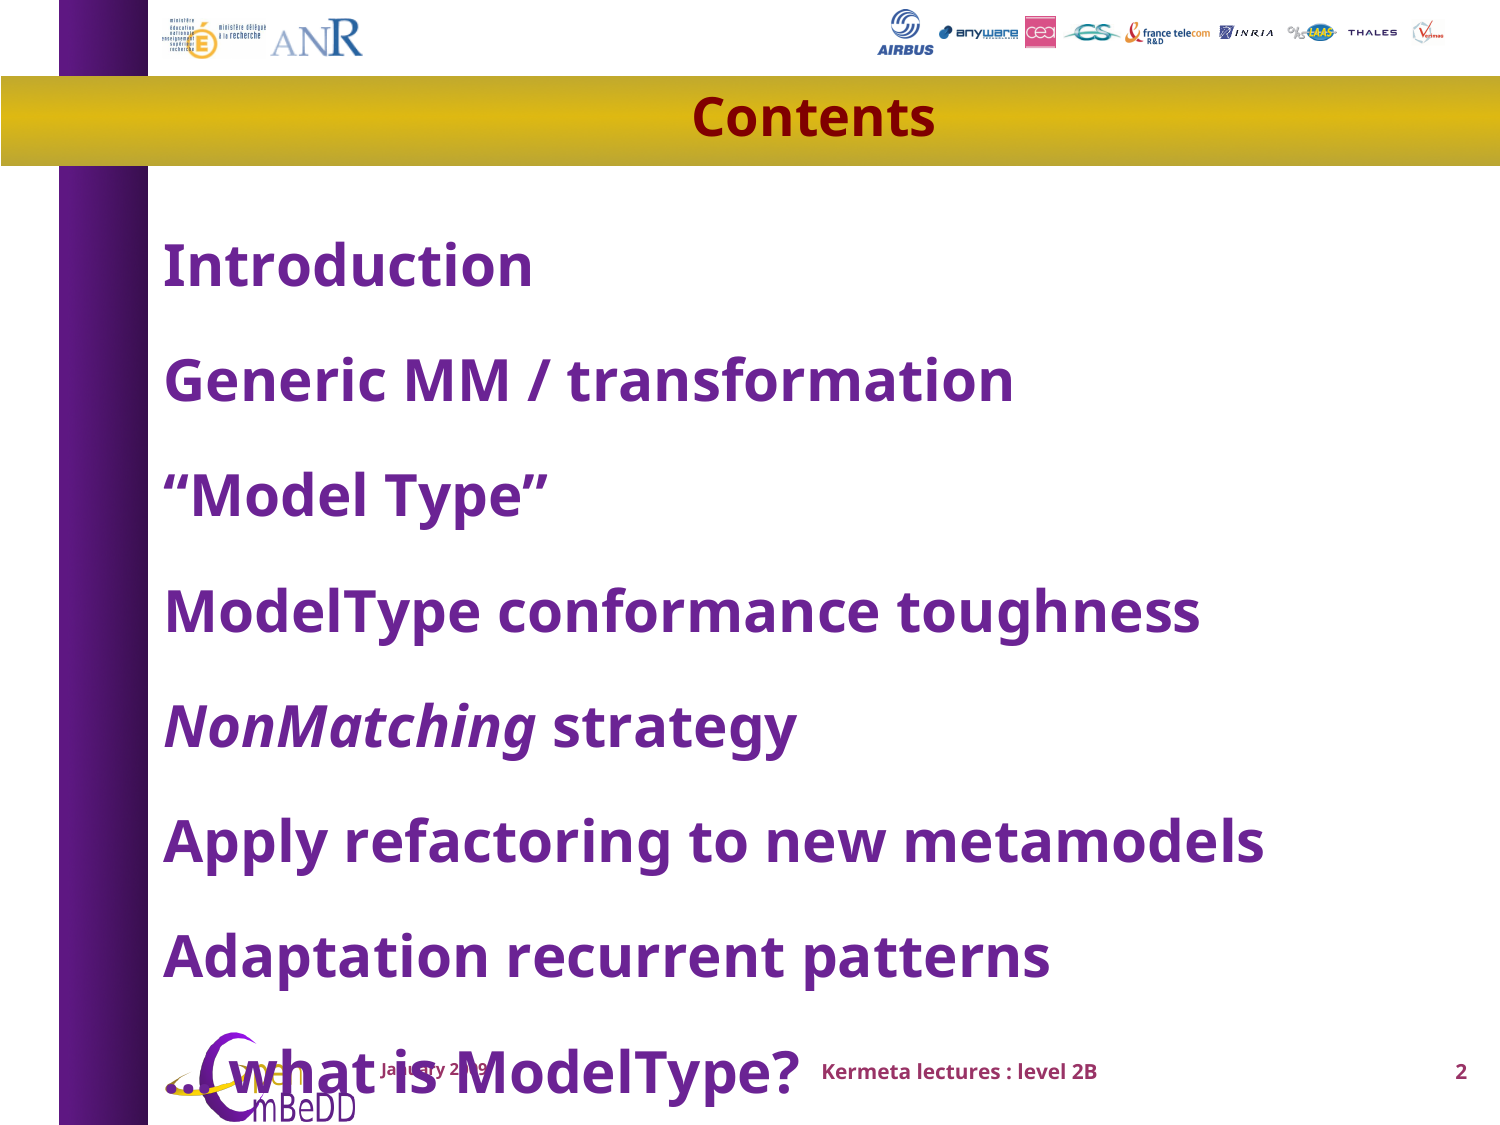

# Contents
Introduction
Generic MM / transformation
“Model Type”
ModelType conformance toughness
NonMatching strategy
Apply refactoring to new metamodels
Adaptation recurrent patterns
... what is ModelType?
Pied de page
Pied de page fixe
2